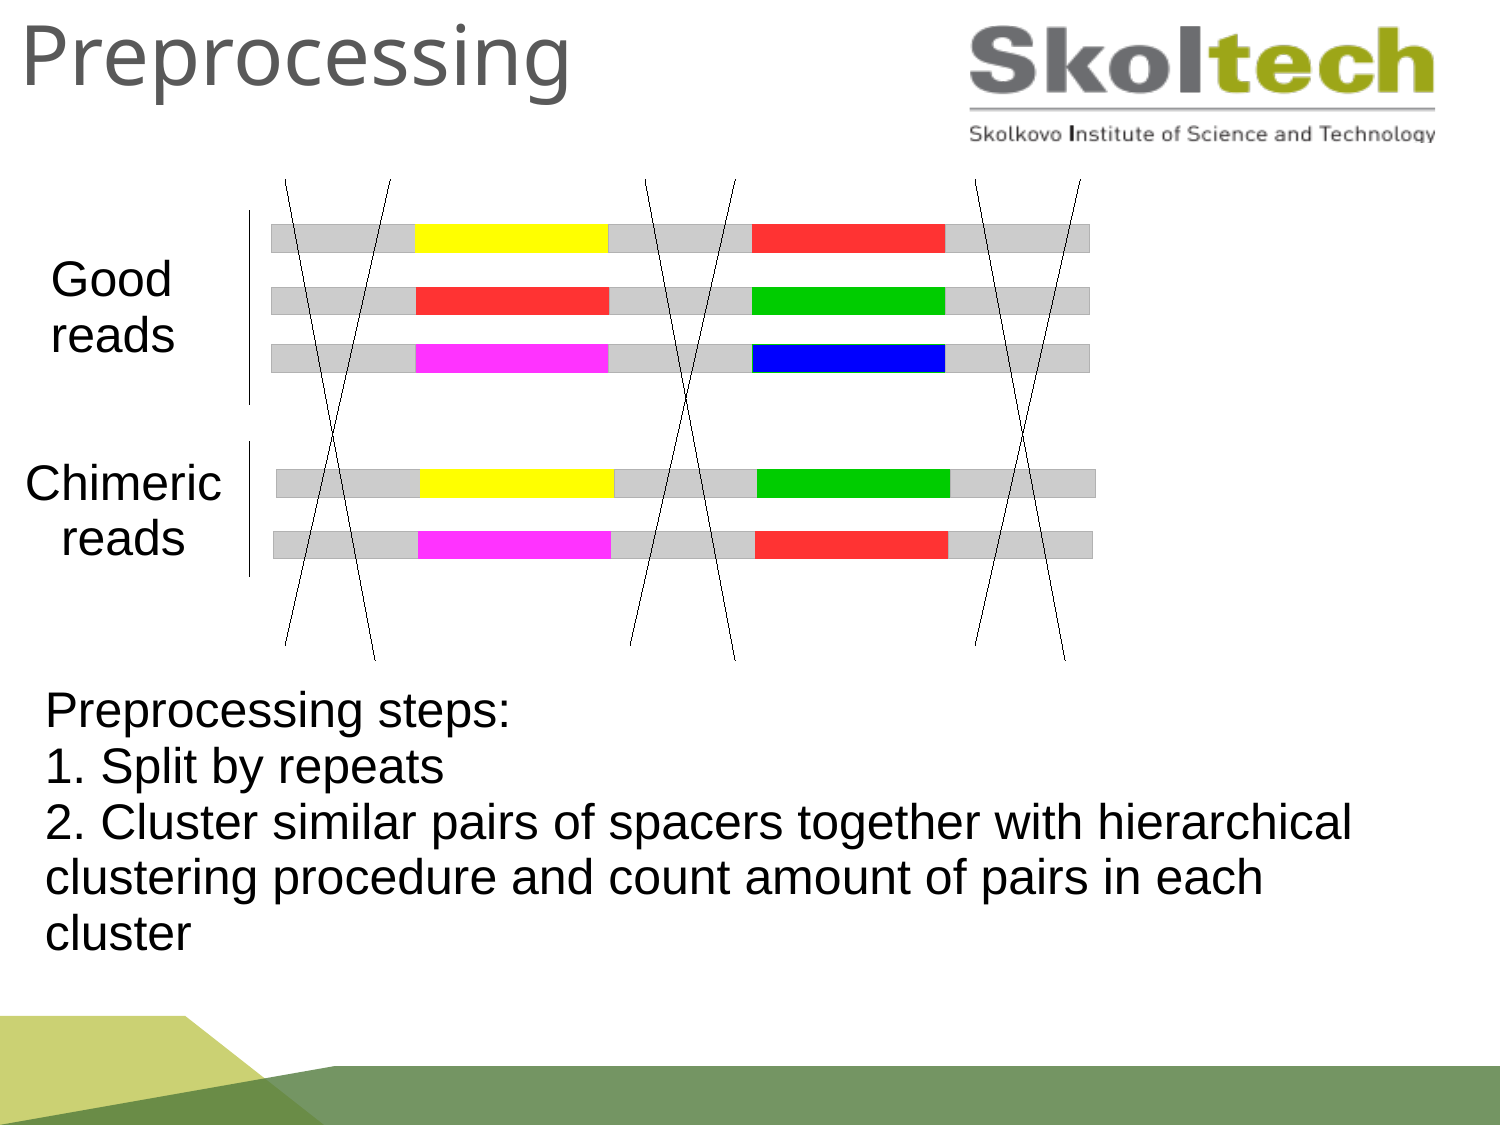

# Preprocessing
Good reads
4 letters alphabet (A, C, T, G)
70k to 100k pairs
1- 15% of wrong pairs (could be even more)
~1% probability of mistake in each letter
Goals:
Restore original arrays
Restore original ratio between arrays
Chimeric reads
Preprocessing steps:
1. Split by repeats
2. Cluster similar pairs of spacers together with hierarchical clustering procedure and count amount of pairs in each cluster